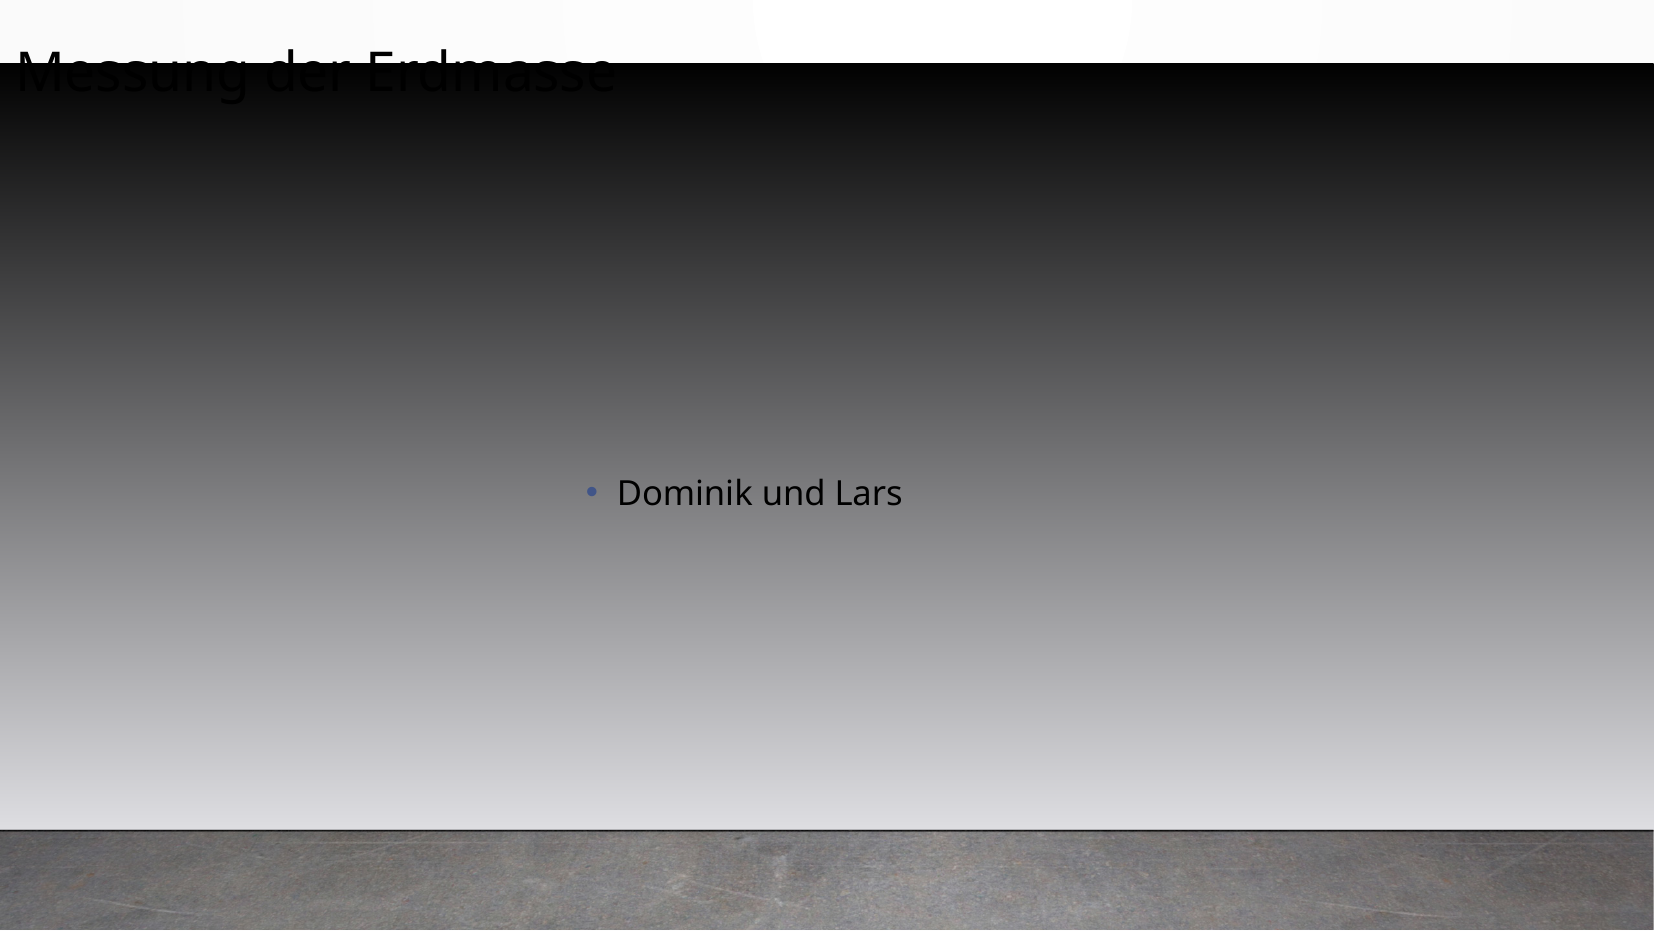

# Messung der Erdmasse
Dominik und Lars